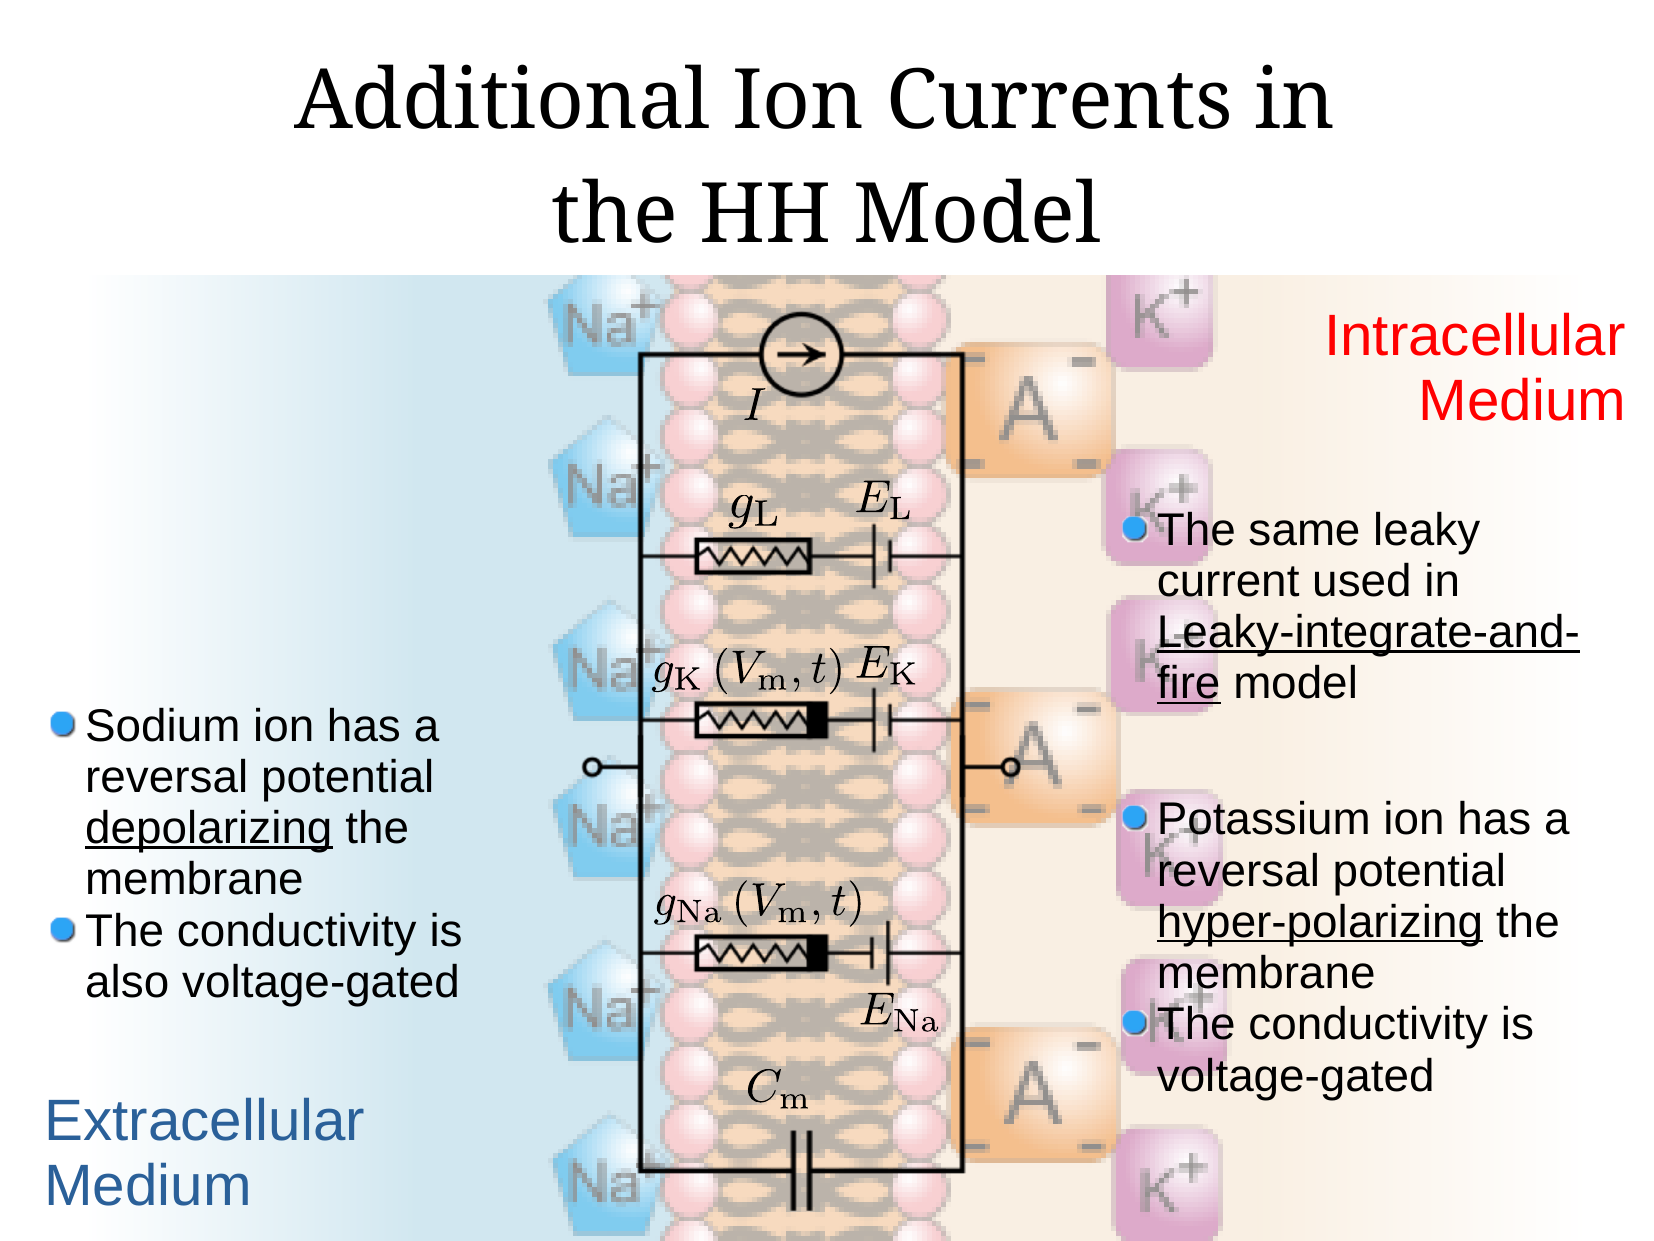

# Additional Ion Currents in the HH Model
Intracellular Medium
Extracellular Medium
The same leaky current used in Leaky-integrate-and-fire model
Sodium ion has a reversal potential depolarizing the membrane
The conductivity is also voltage-gated
Potassium ion has a reversal potential hyper-polarizing the membrane
The conductivity is voltage-gated
09 Nov 2019
Models and Methods in Comp. Neurosci.
20